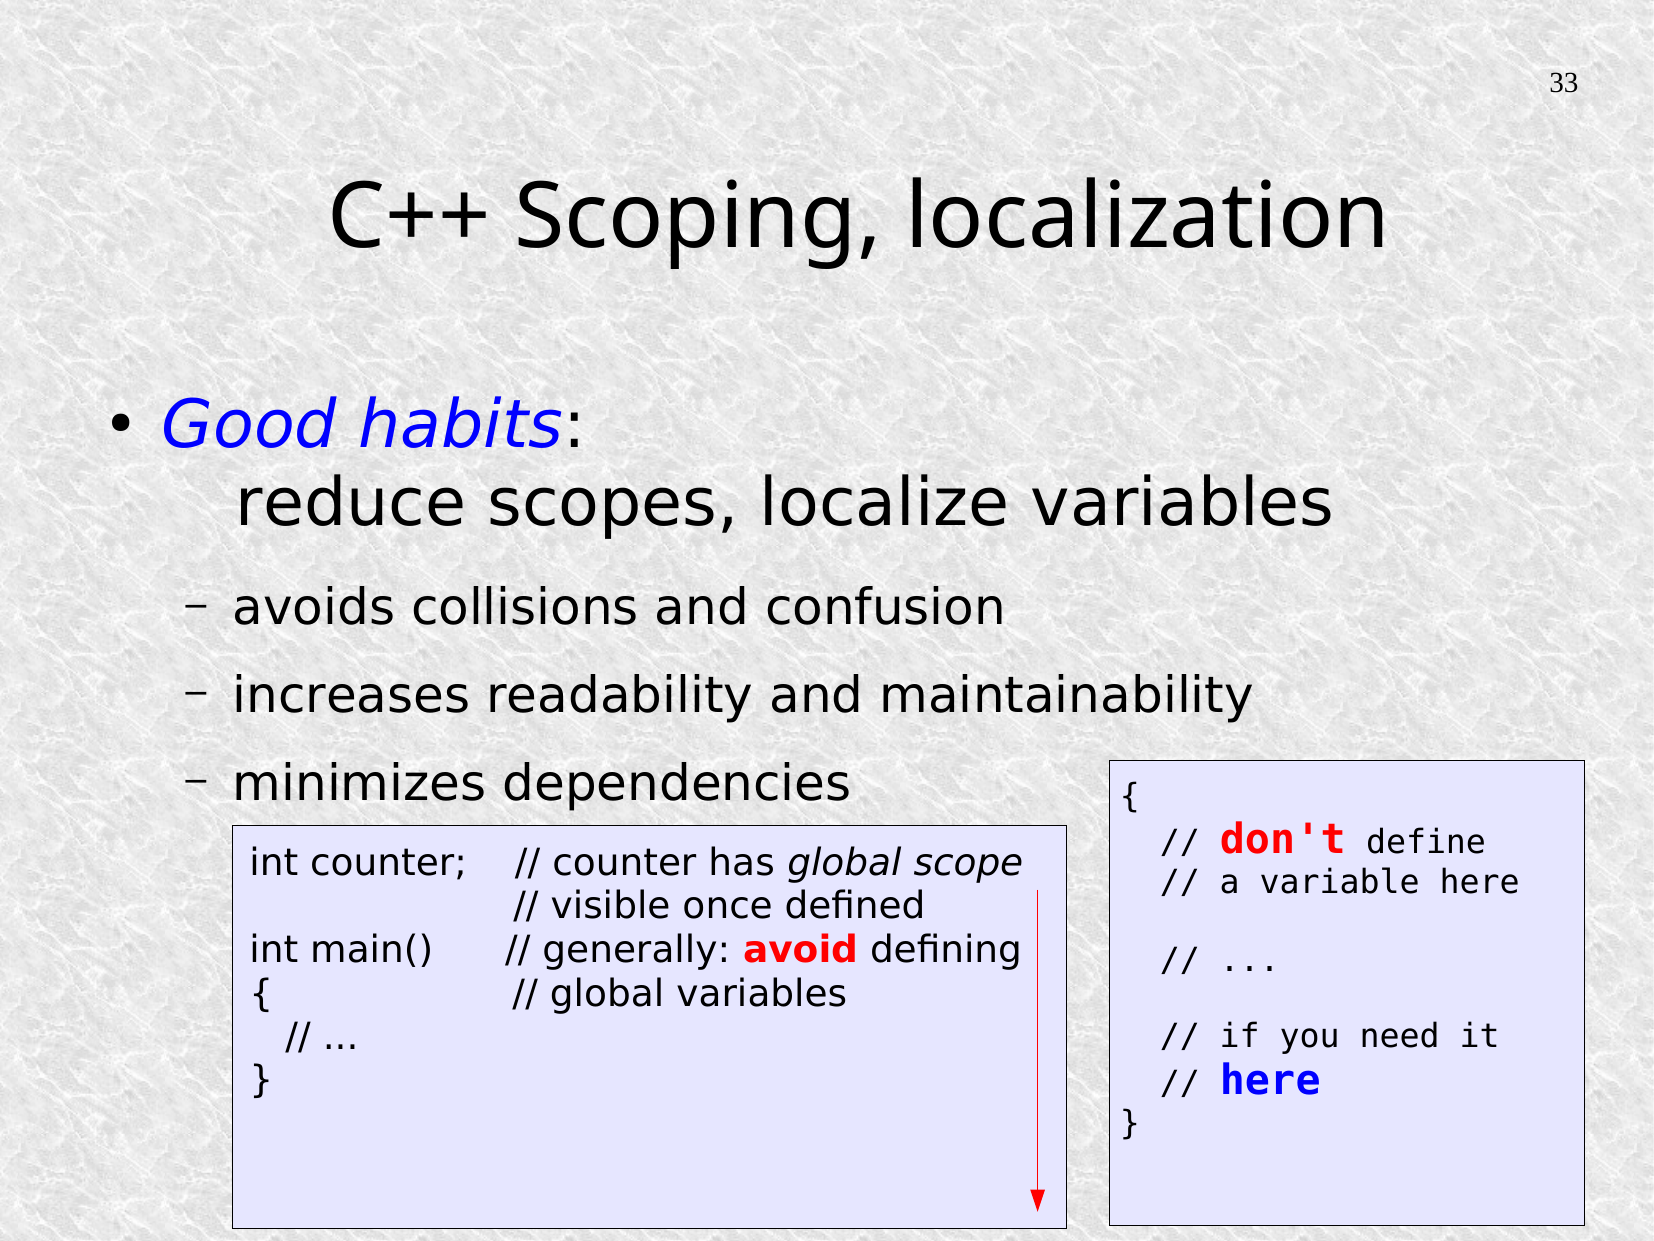

33
# C++ Scoping, localization
Good habits:
	reduce scopes, localize variables
avoids collisions and confusion
increases readability and maintainability
minimizes dependencies
{
 // don't define
 // a variable here
 // ...
 // if you need it
 // here
}
int counter; // counter has global scope
 // visible once defined
int main() // generally: avoid defining
{ // global variables
 // ...
}